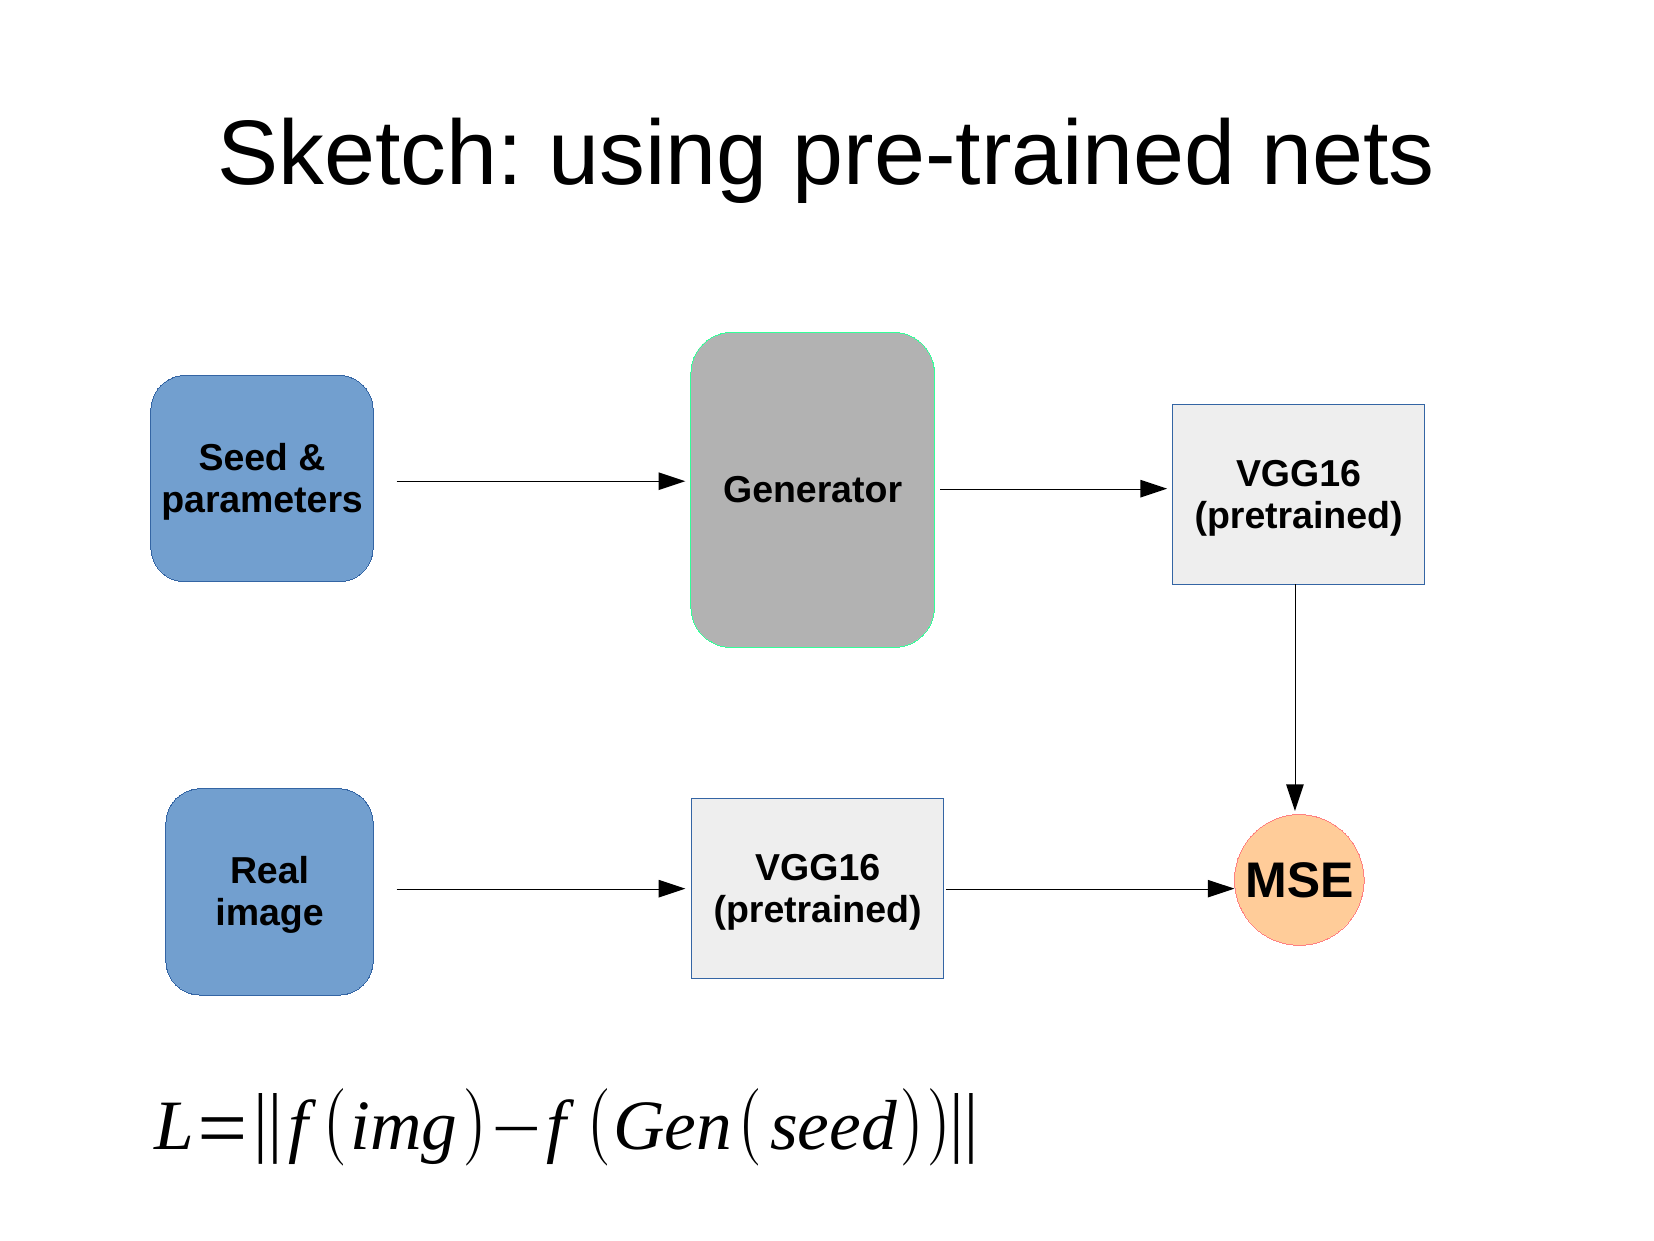

# Sketch: using pre-trained nets
Generator
Seed &
parameters
VGG16
(pretrained)
Real
image
VGG16
(pretrained)
MSE